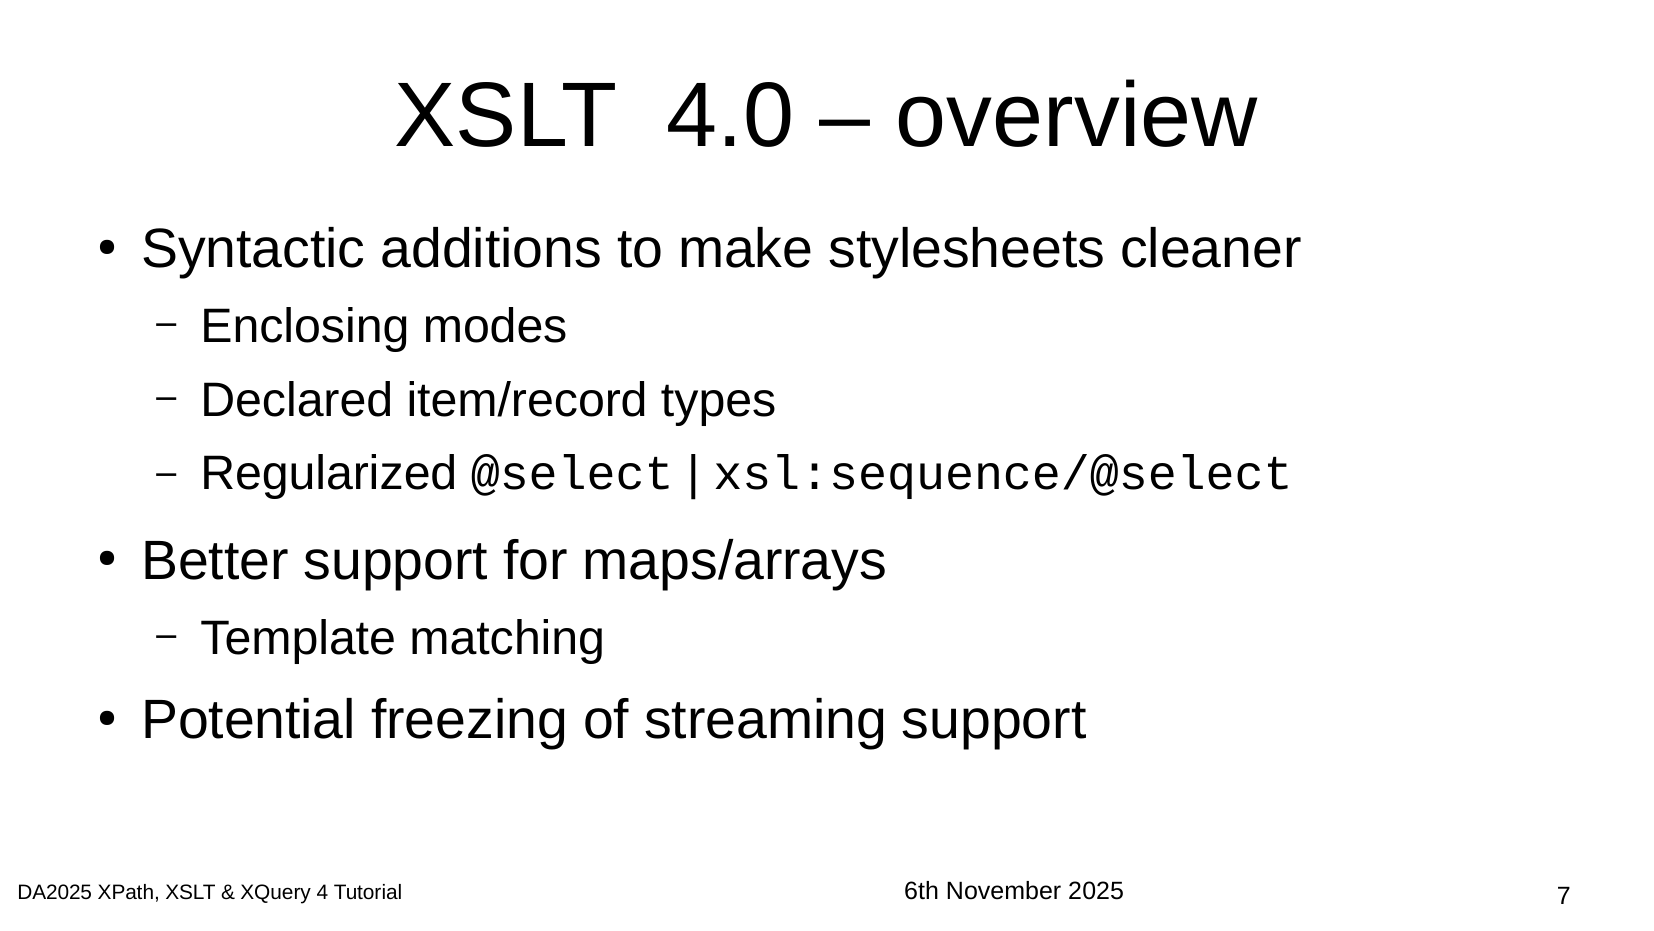

# XSLT 4.0 – overview
Syntactic additions to make stylesheets cleaner
Enclosing modes
Declared item/record types
Regularized @select | xsl:sequence/@select
Better support for maps/arrays
Template matching
Potential freezing of streaming support
6th November 2025
DA2025 XPath, XSLT & XQuery 4 Tutorial
7